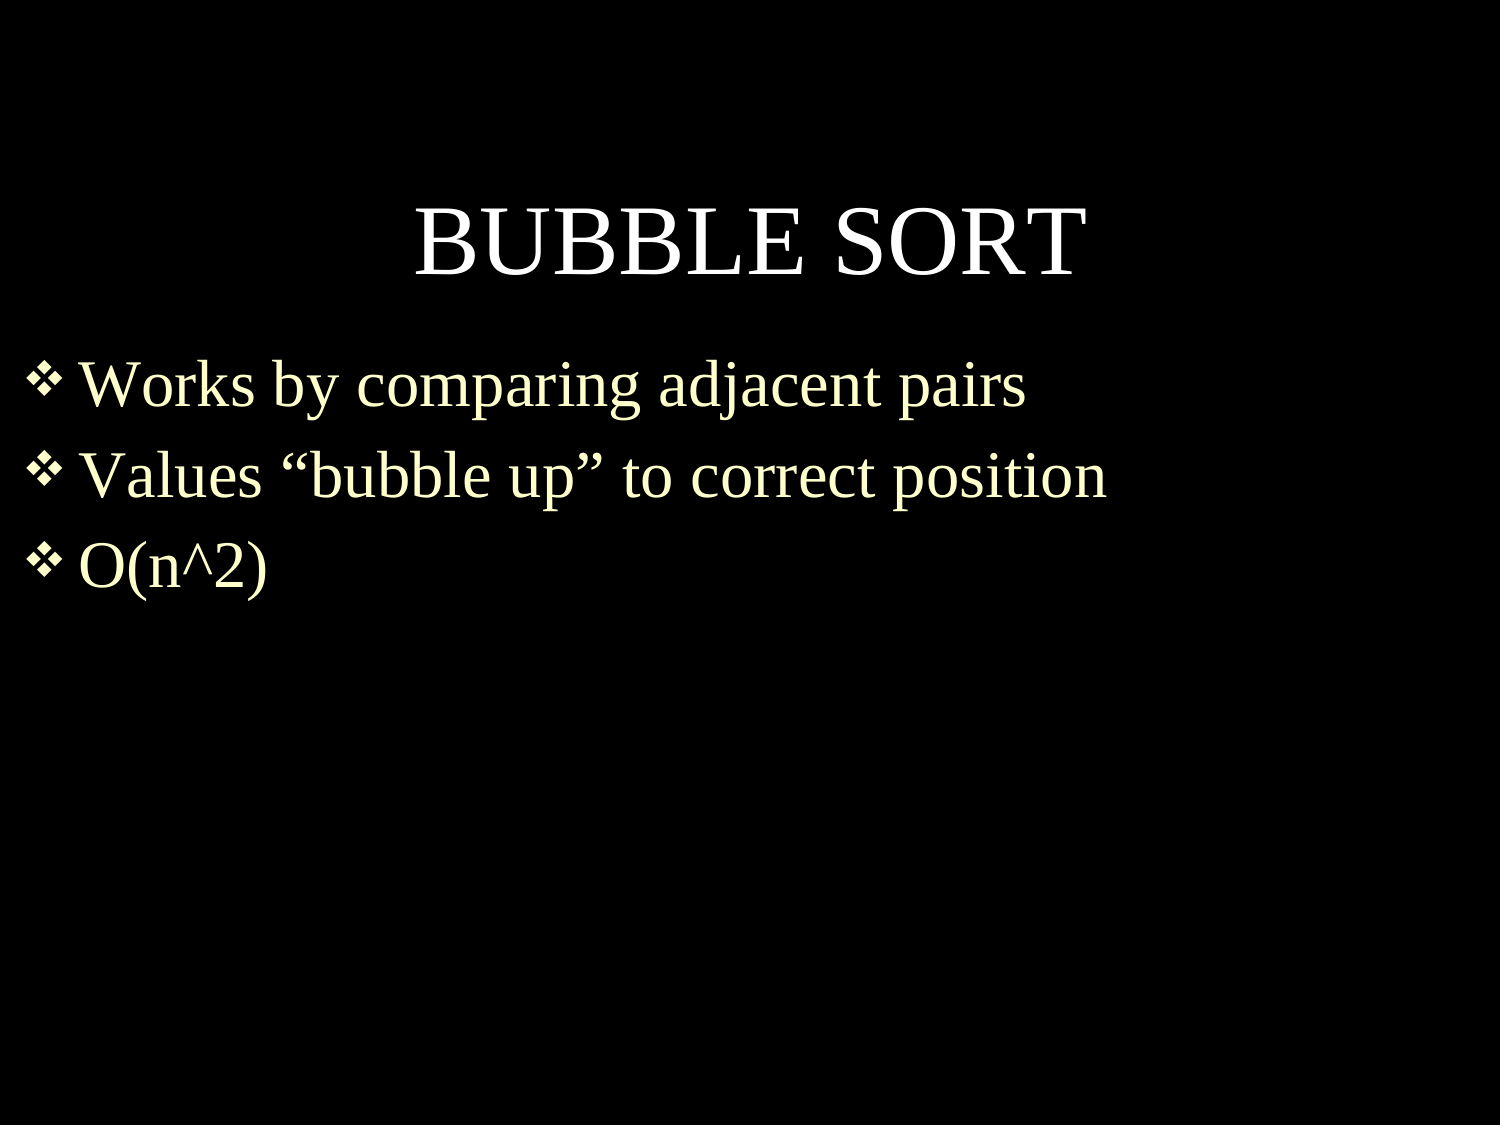

# BUBBLE SORT
Works by comparing adjacent pairs
Values “bubble up” to correct position
O(n^2)